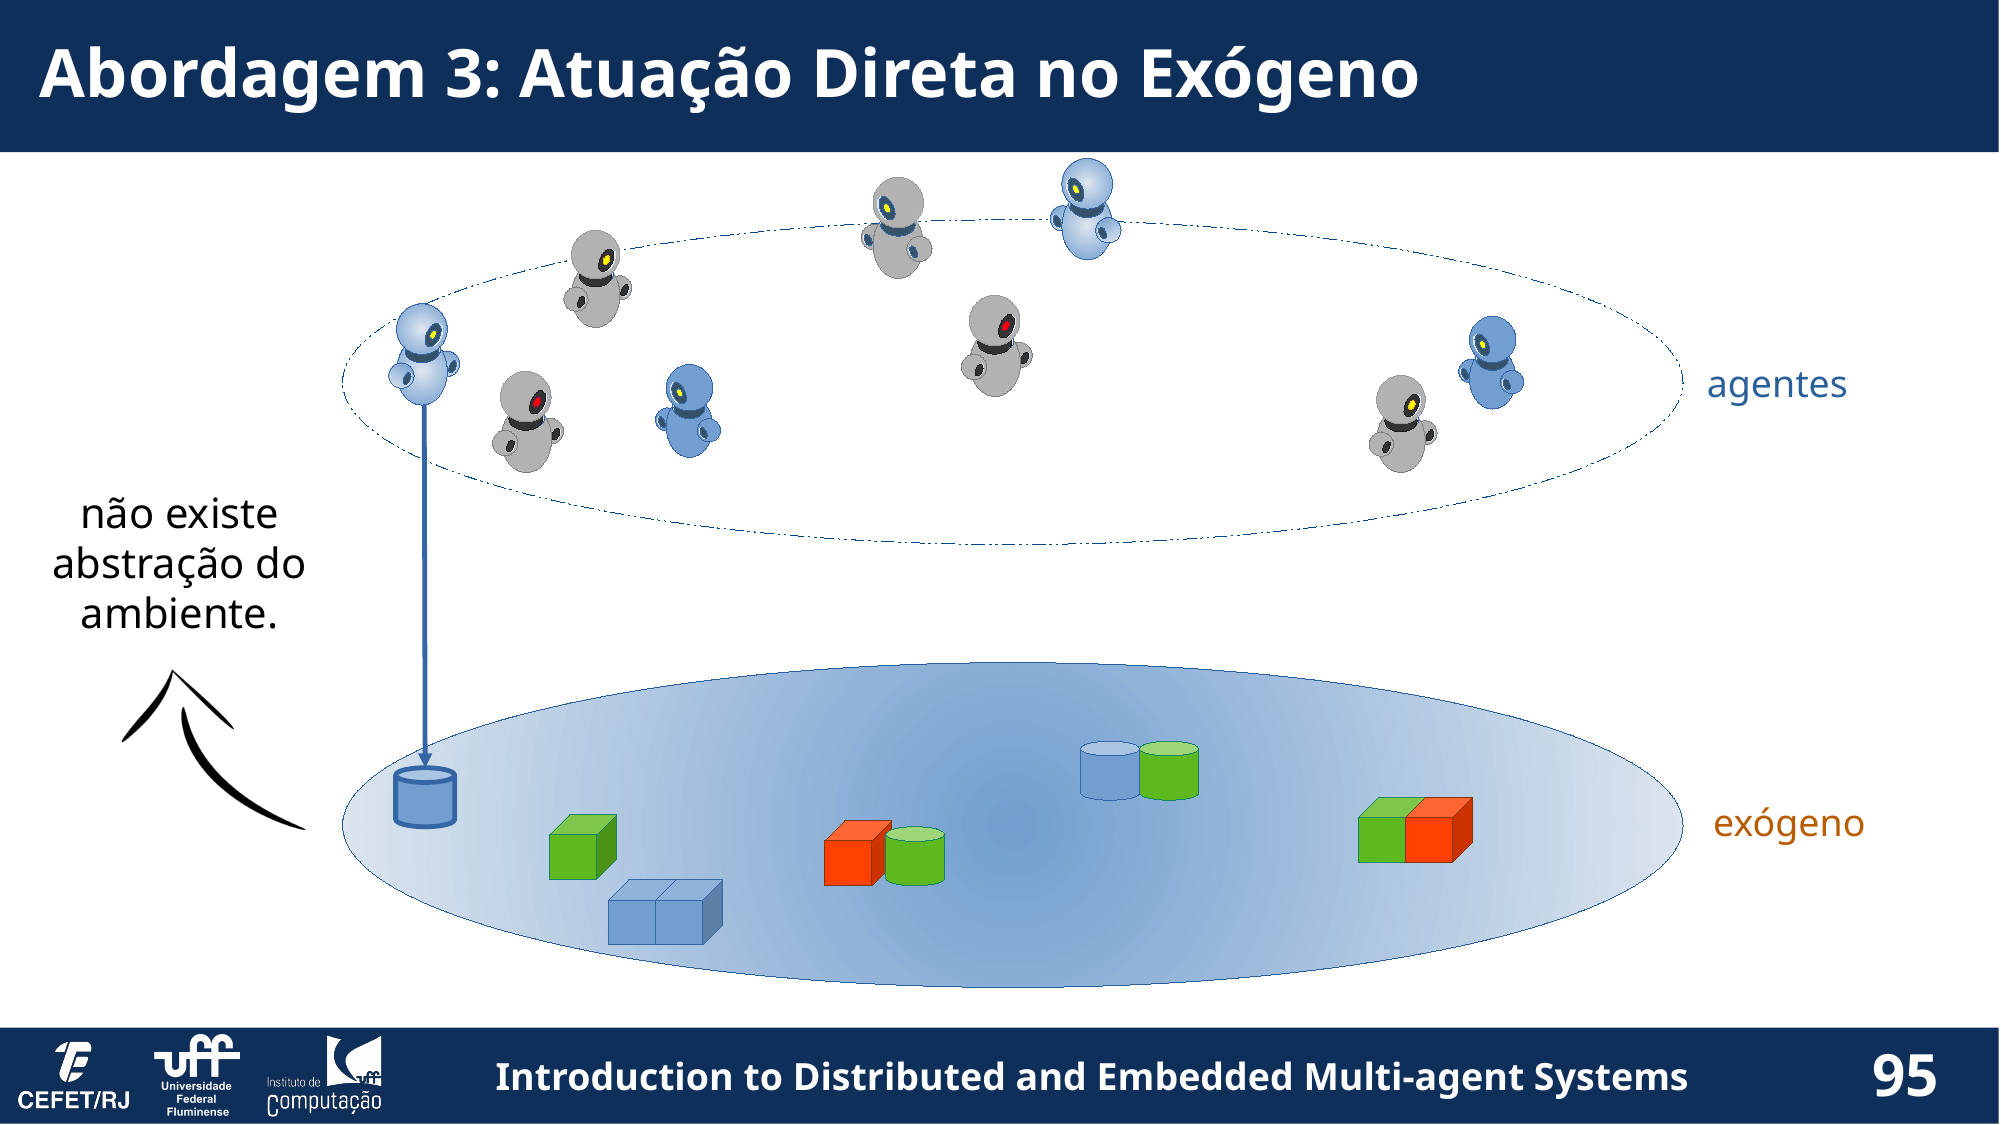

Abordagem 3: Atuação Direta no Exógeno
agentes
não existe abstração do ambiente.
exógeno